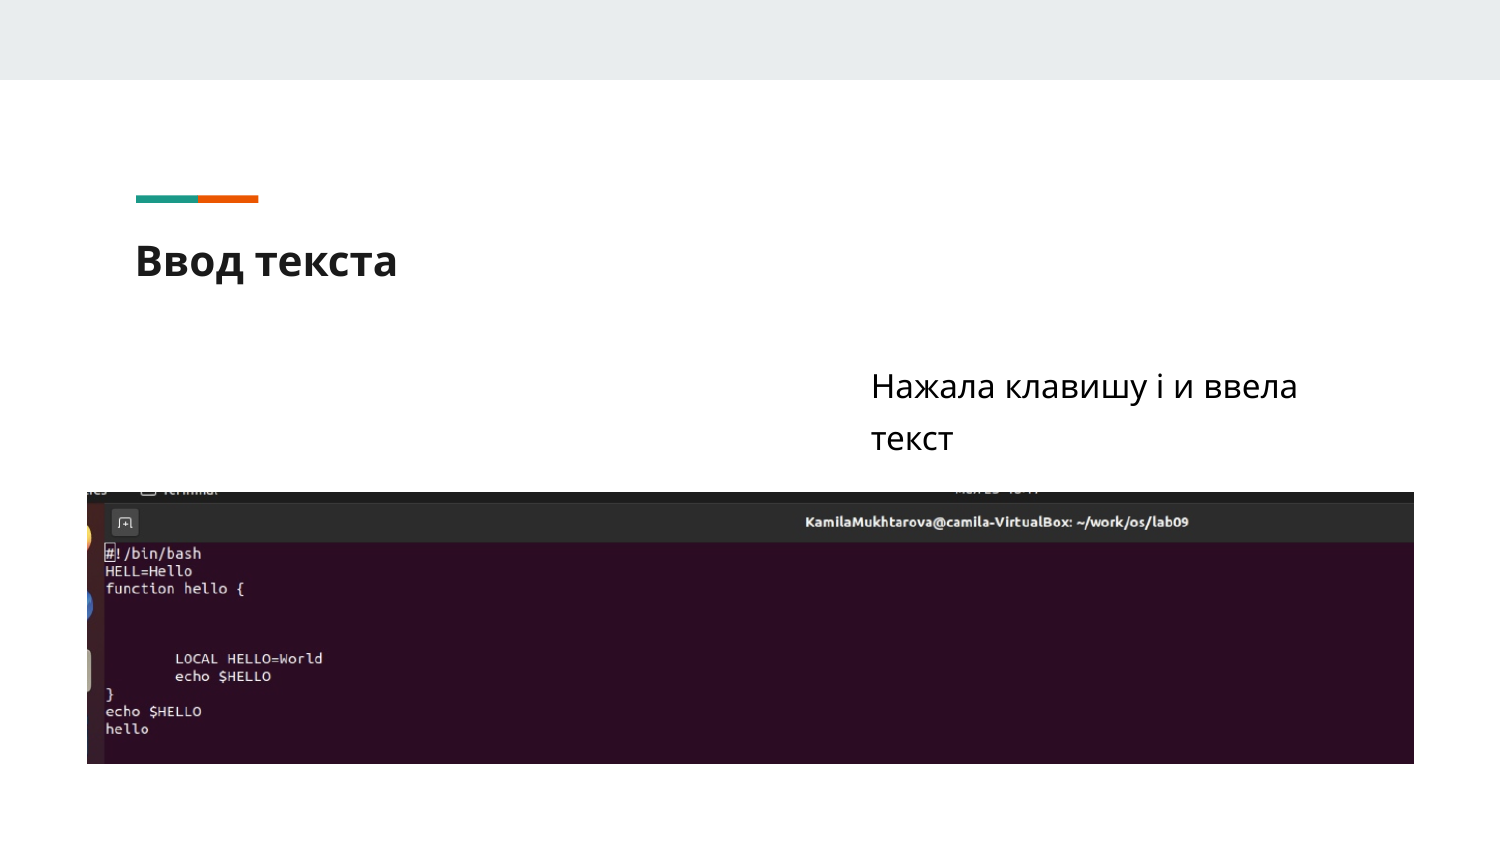

# Ввод текста
Нажала клавишу i и ввела текст